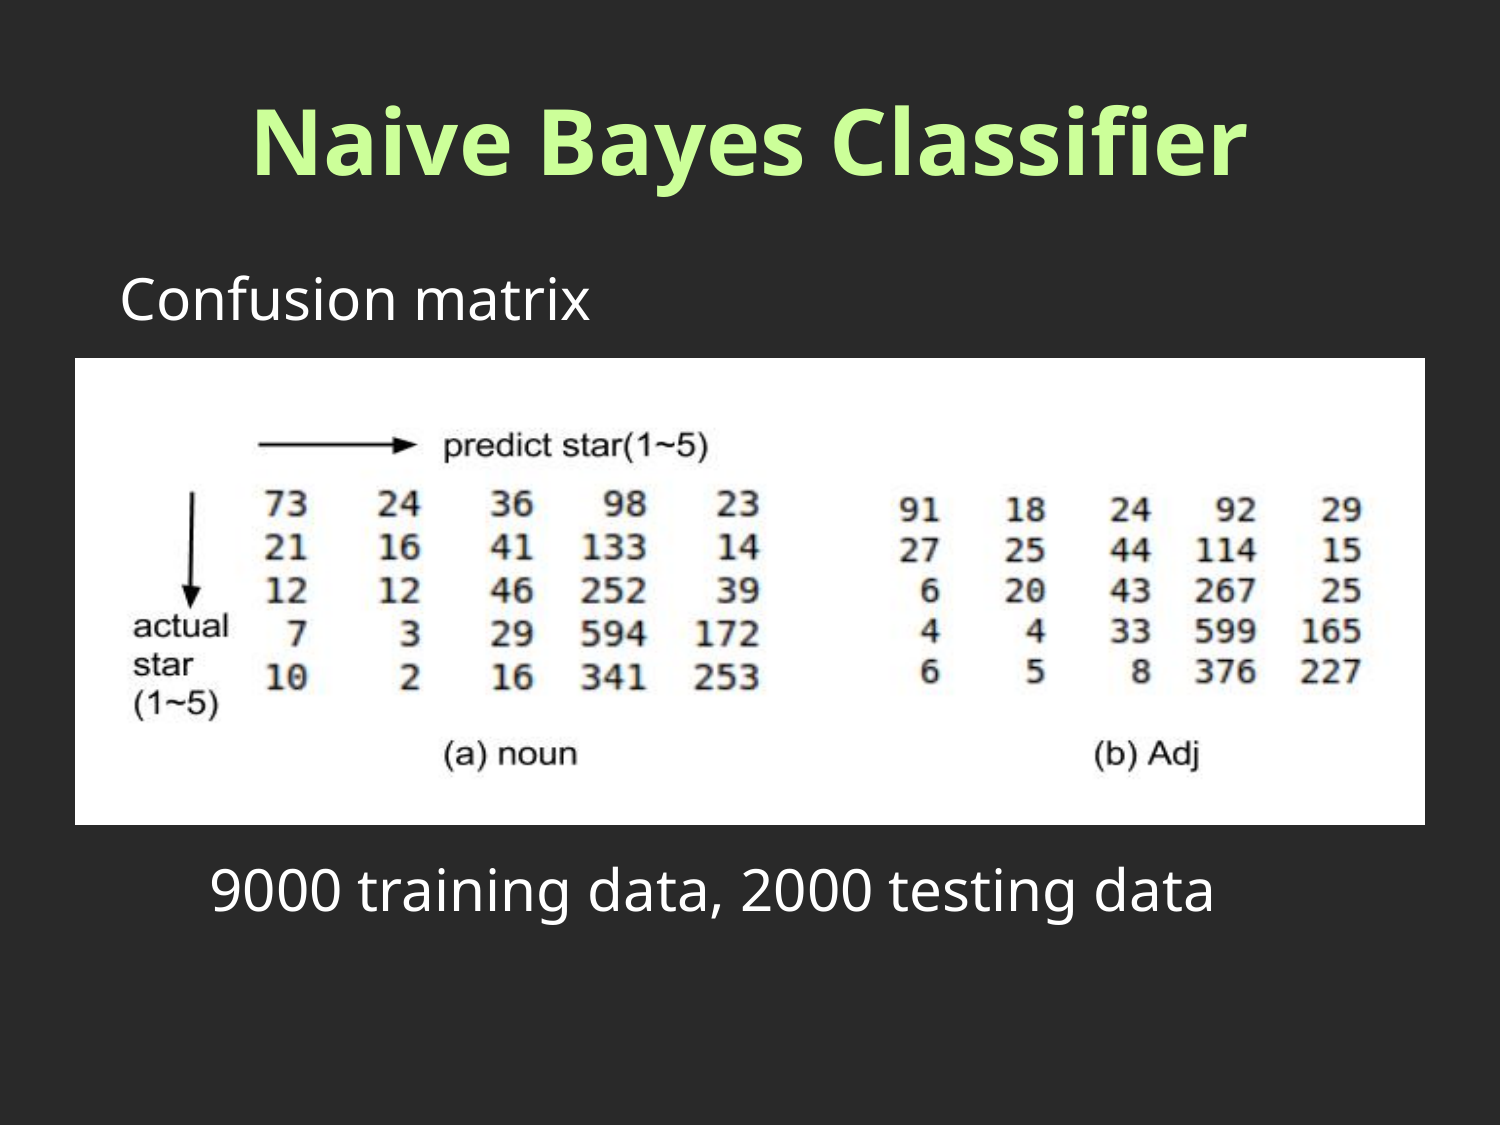

# Naive Bayes Classifier
Confusion matrix
9000 training data, 2000 testing data